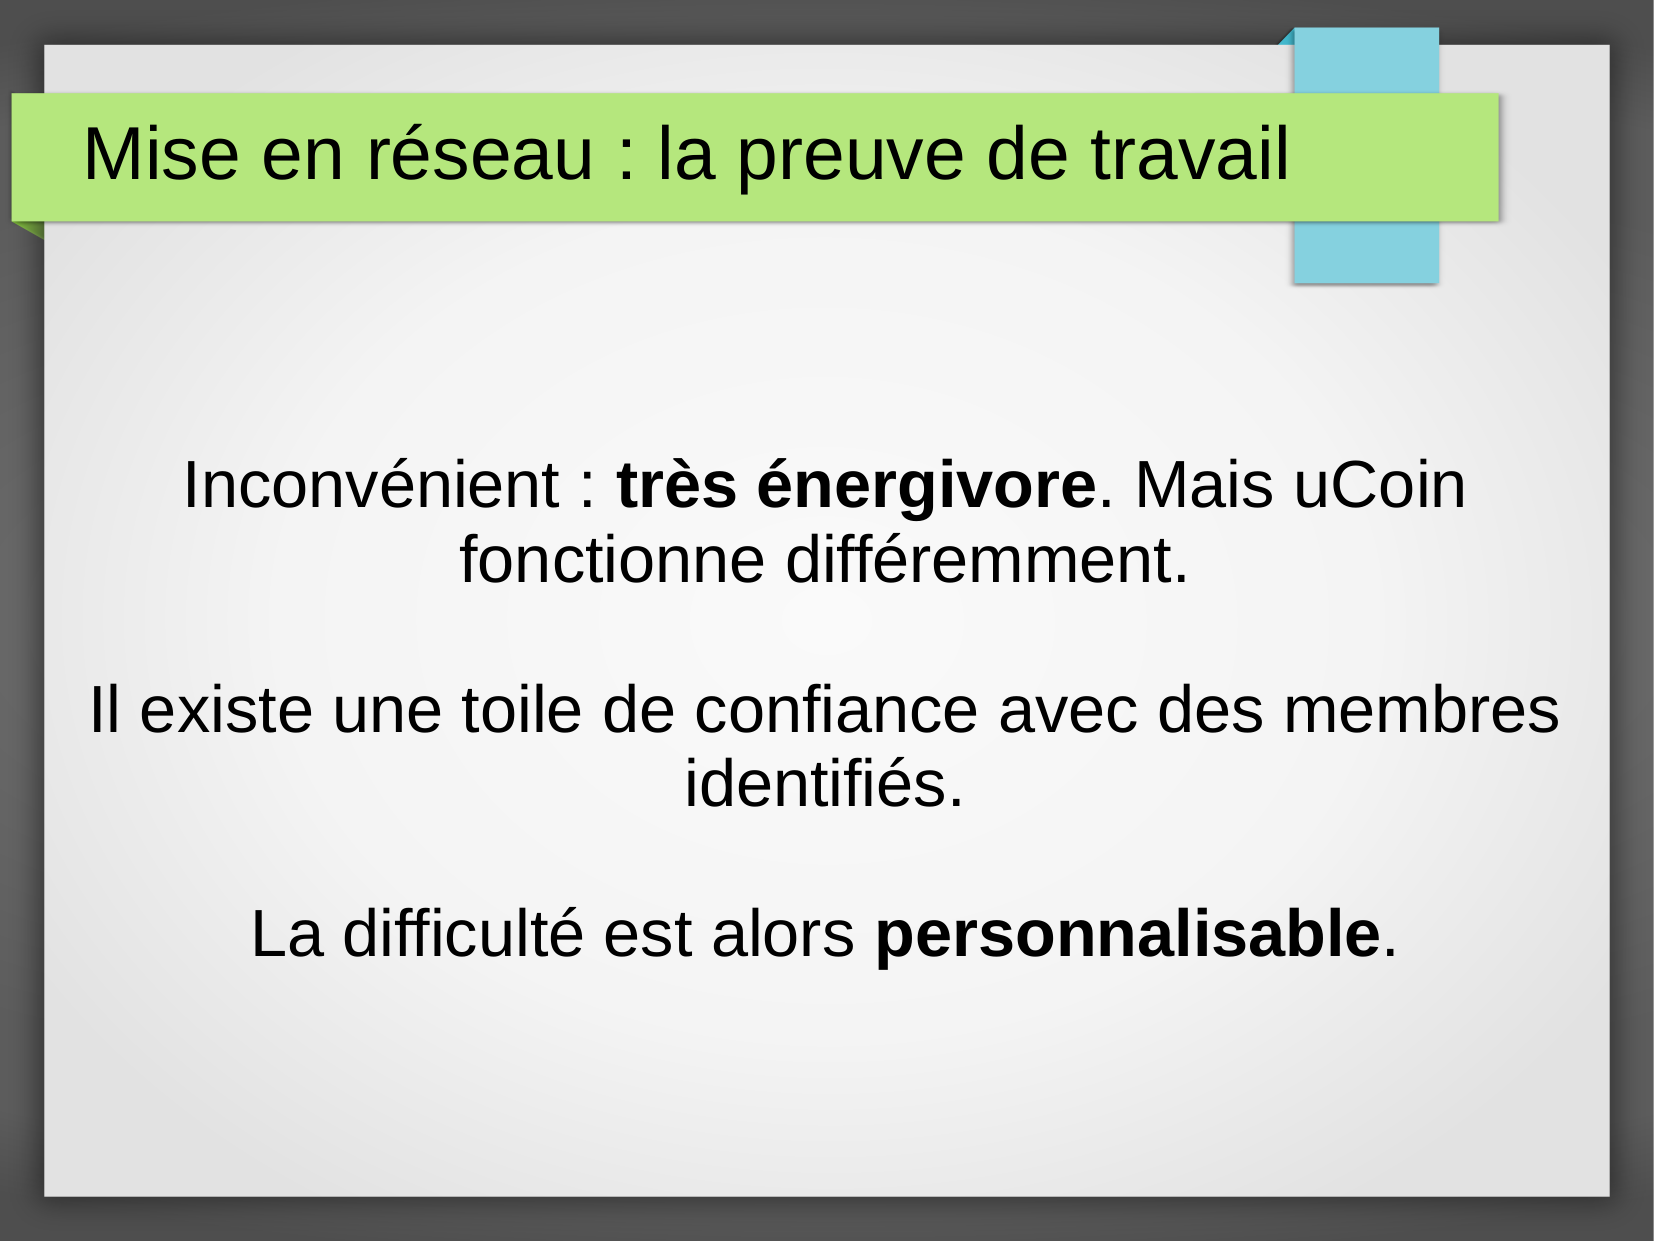

# Mise en réseau : la preuve de travail
Inconvénient : très énergivore. Mais uCoin fonctionne différemment.
Il existe une toile de confiance avec des membres identifiés.
La difficulté est alors personnalisable.